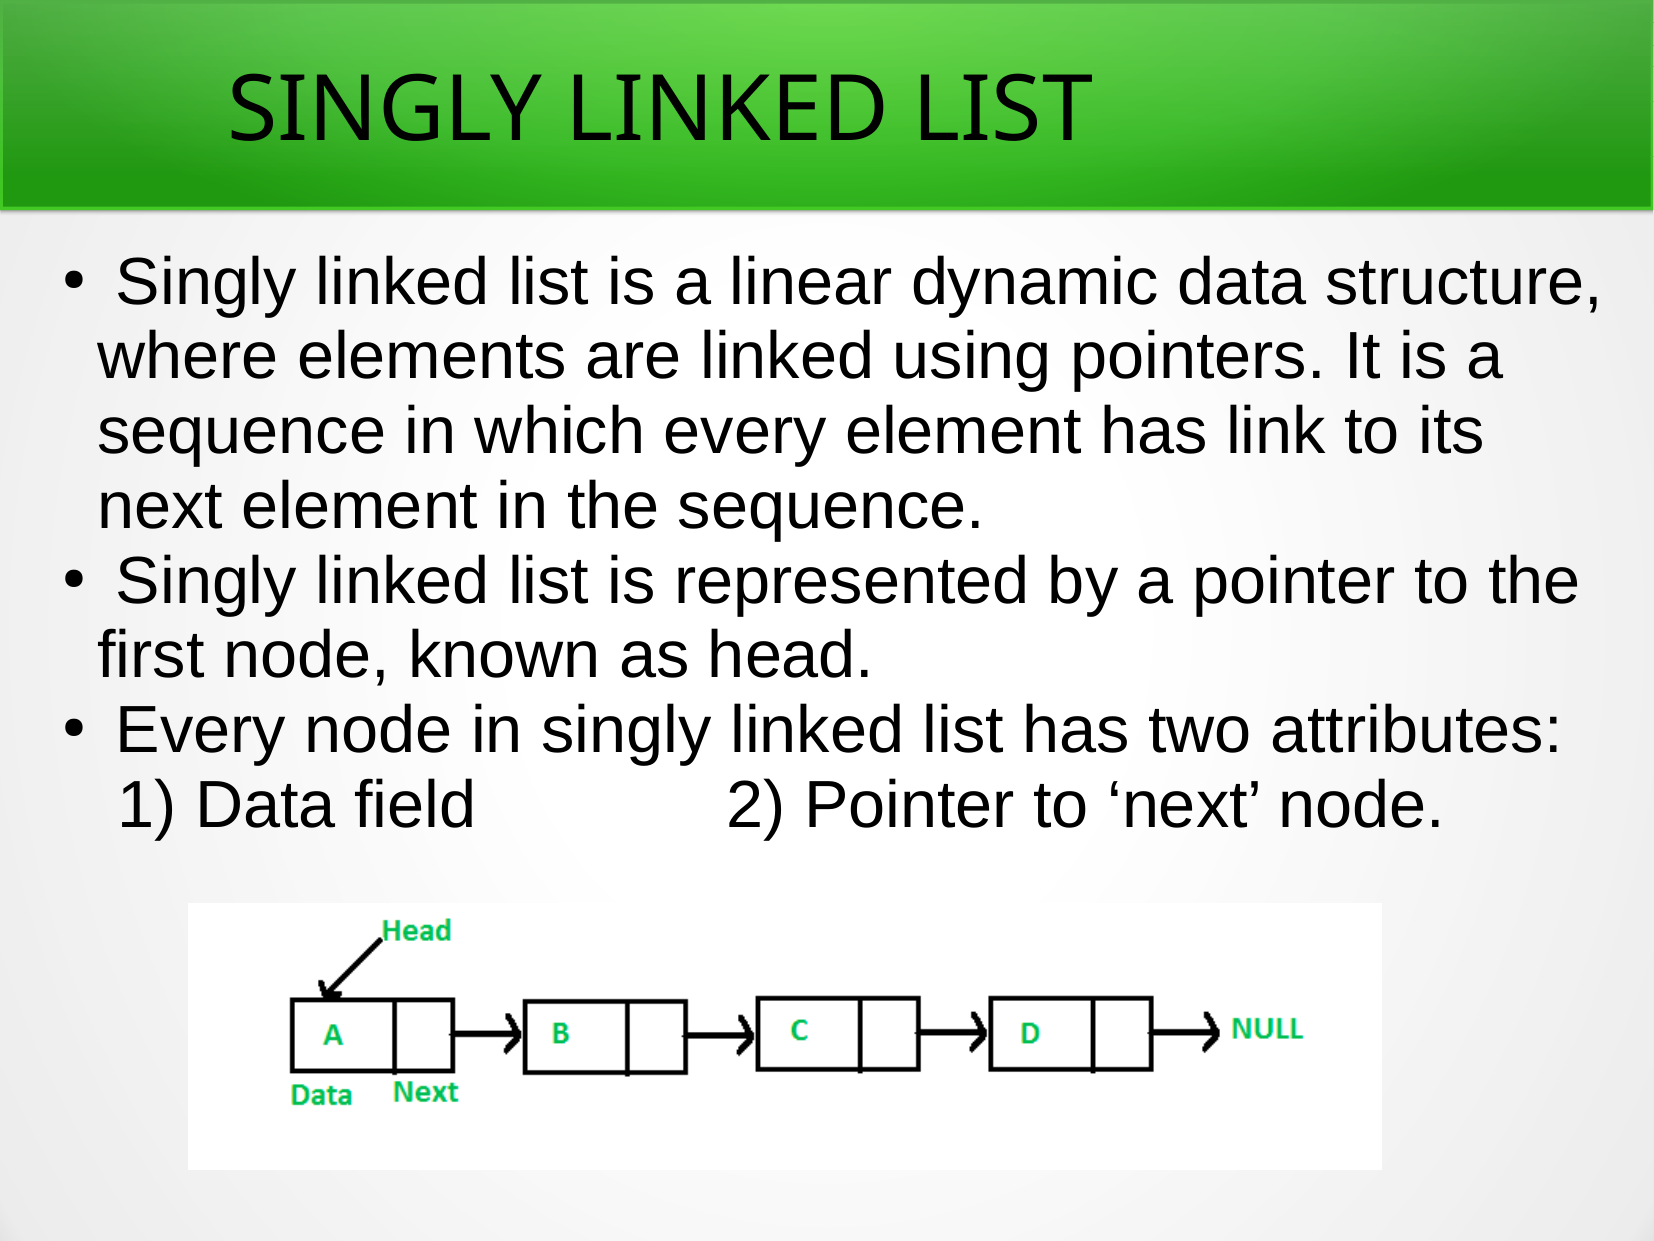

SINGLY LINKED LIST
 Singly linked list is a linear dynamic data structure, where elements are linked using pointers. It is a sequence in which every element has link to its next element in the sequence.
 Singly linked list is represented by a pointer to the first node, known as head.
 Every node in singly linked list has two attributes:
 1) Data field				2) Pointer to ‘next’ node.